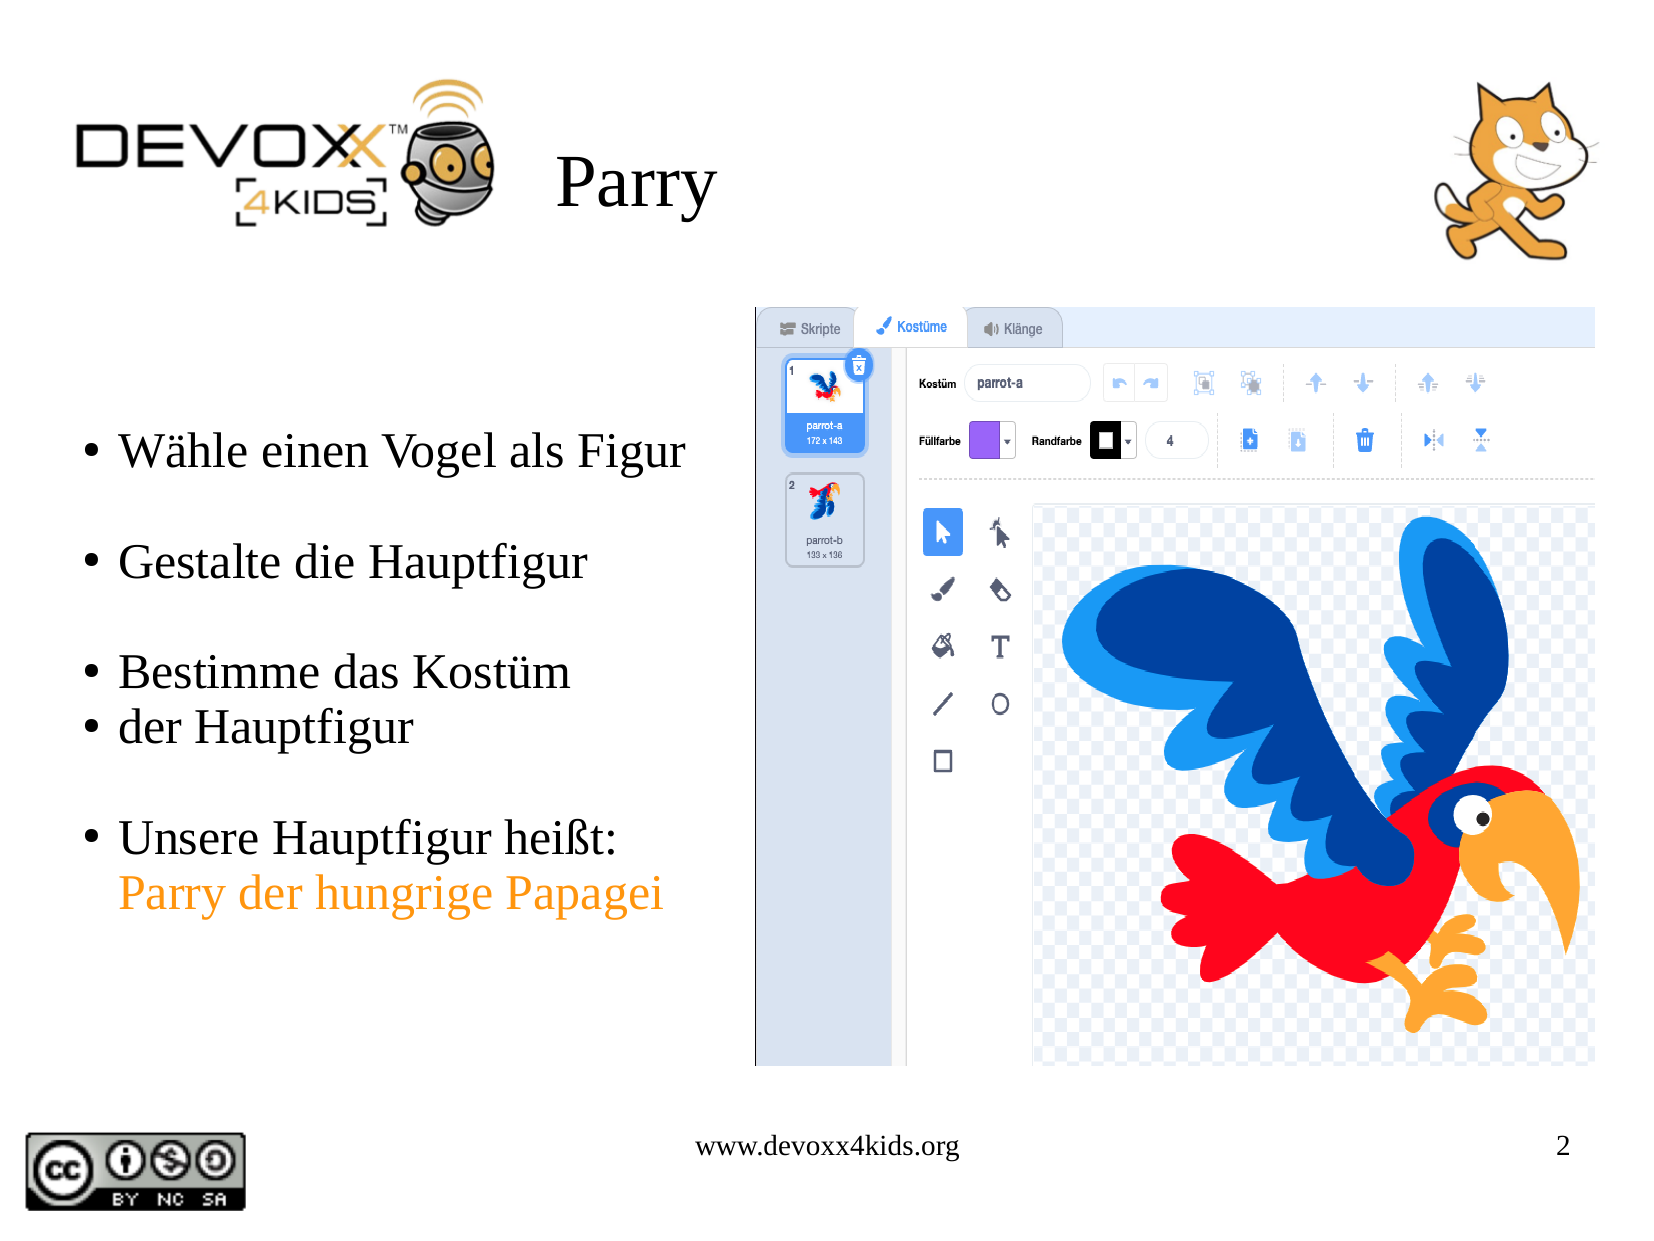

# Parry
Wähle einen Vogel als Figur
Gestalte die Hauptfigur
Bestimme das Kostüm
der Hauptfigur
Unsere Hauptfigur heißt:
Parry der hungrige Papagei
www.devoxx4kids.org
2